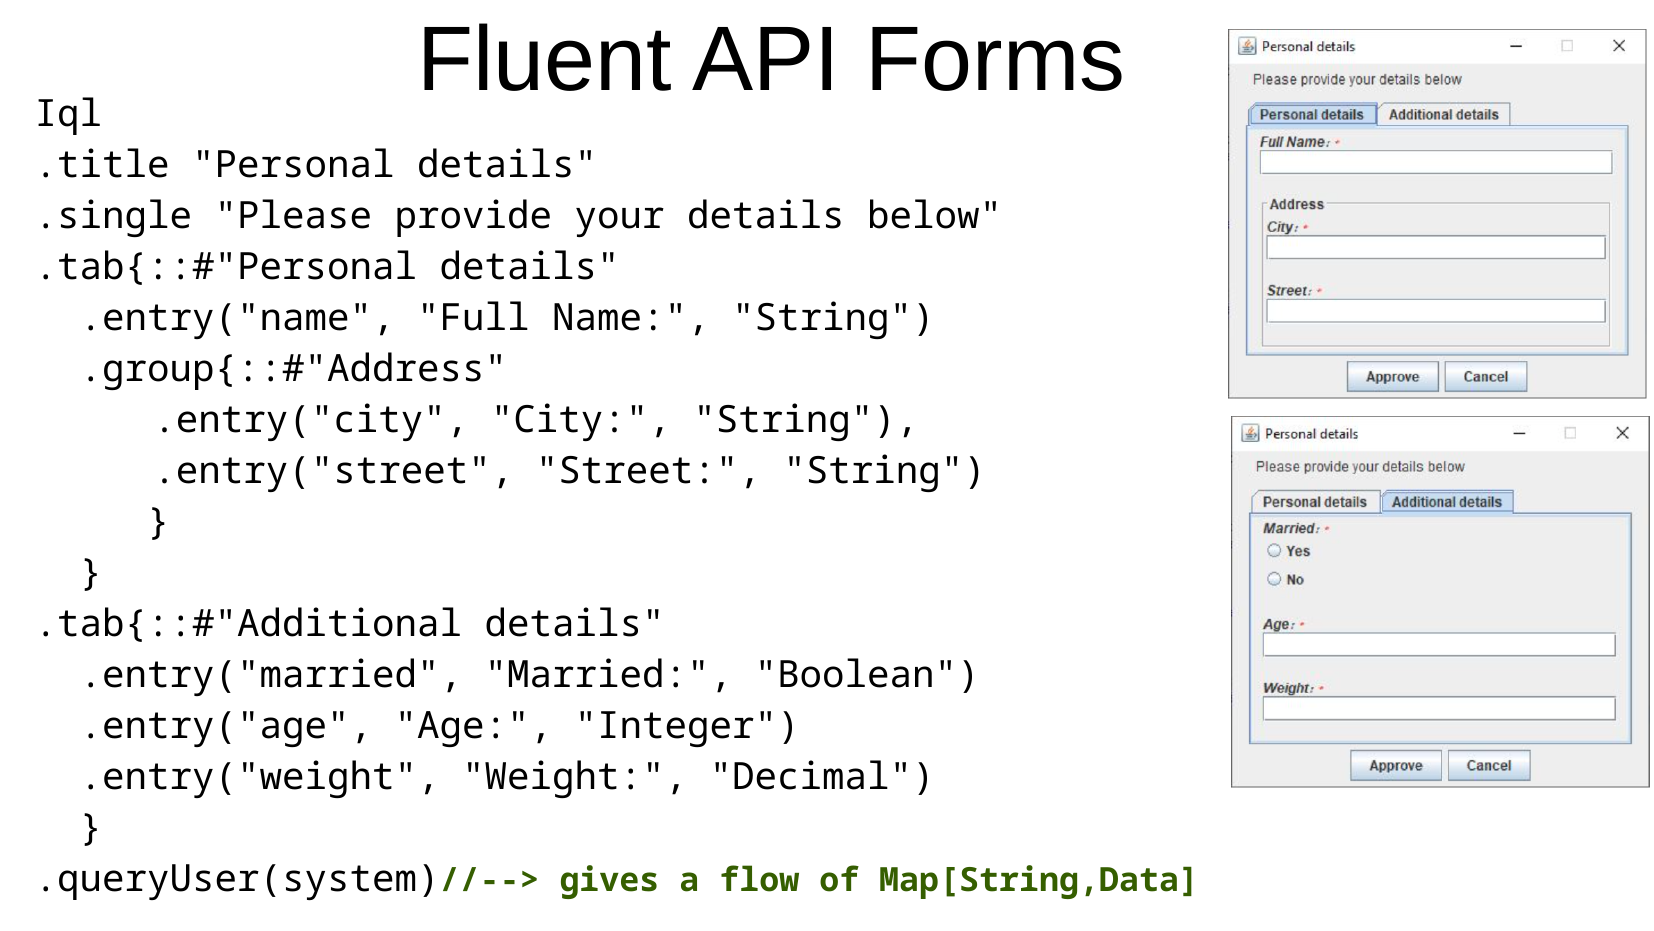

# Fluent API Forms
Iql
.title "Personal details"
.single "Please provide your details below"
.tab{::#"Personal details"
 .entry("name", "Full Name:", "String")
 .group{::#"Address"
	 .entry("city", "City:", "String"),
	 .entry("street", "Street:", "String")
 }
 }
.tab{::#"Additional details"
 .entry("married", "Married:", "Boolean")
 .entry("age", "Age:", "Integer")
 .entry("weight", "Weight:", "Decimal")
 }
.queryUser(system)//--> gives a flow of Map[String,Data]